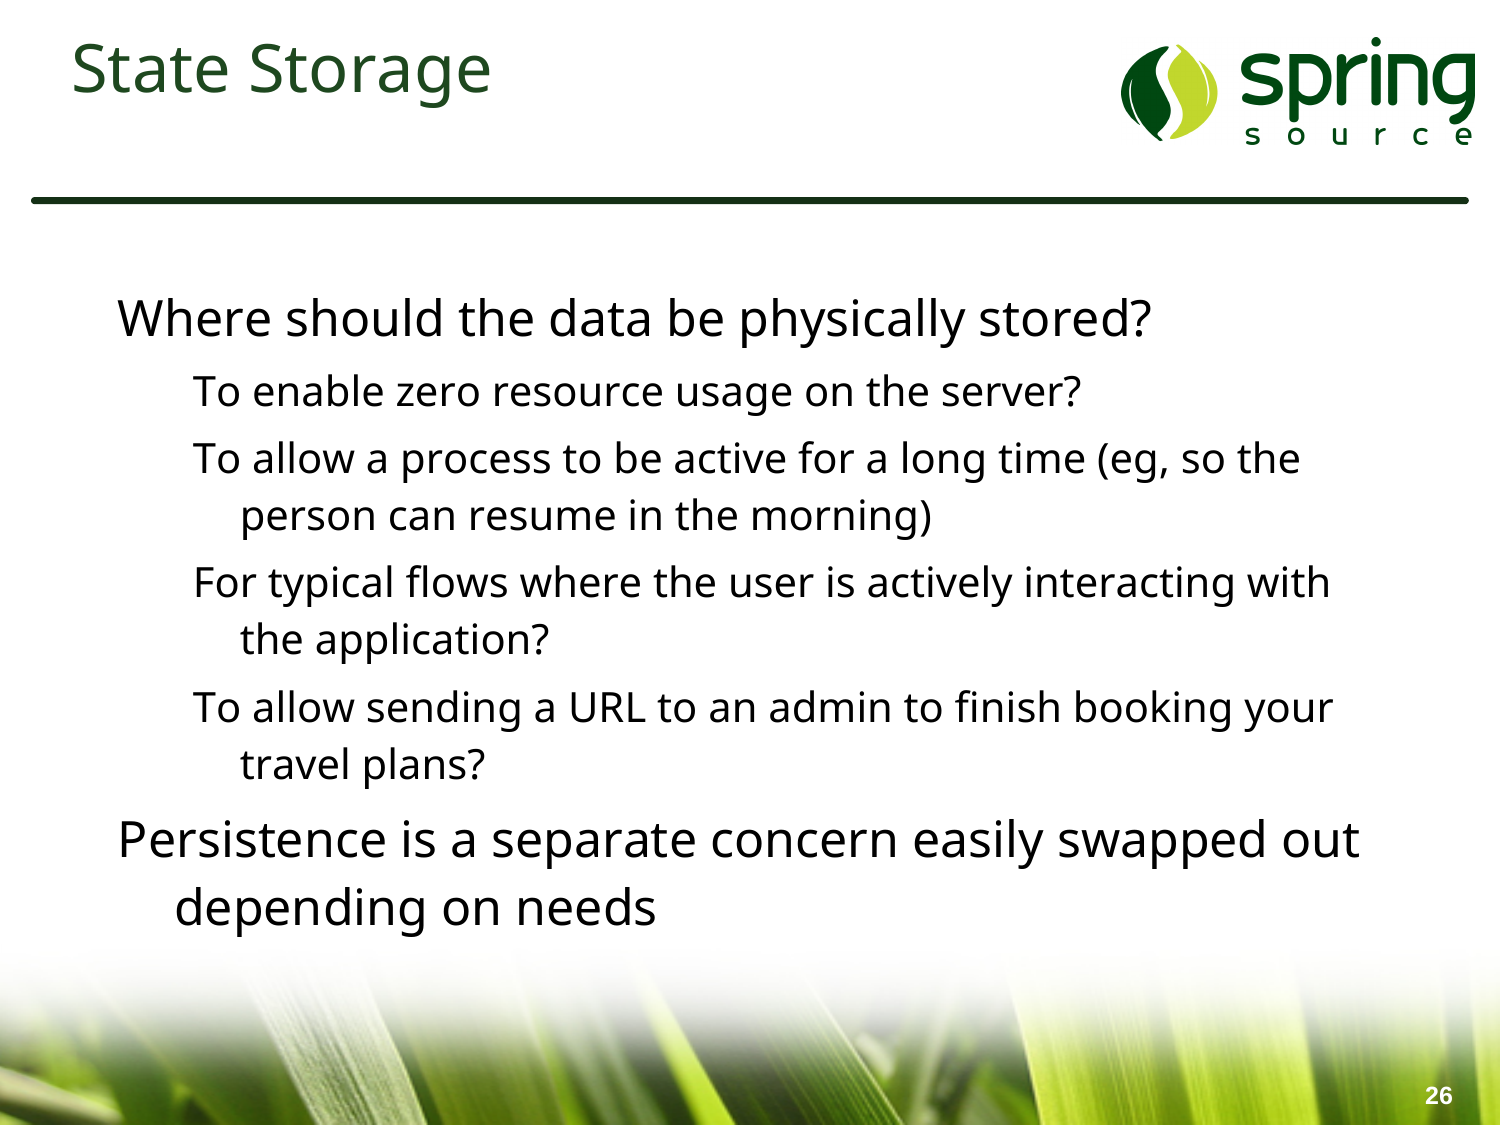

# State Storage
Where should the data be physically stored?
To enable zero resource usage on the server?
To allow a process to be active for a long time (eg, so the person can resume in the morning)‏
For typical flows where the user is actively interacting with the application?
To allow sending a URL to an admin to finish booking your travel plans?
Persistence is a separate concern easily swapped out depending on needs